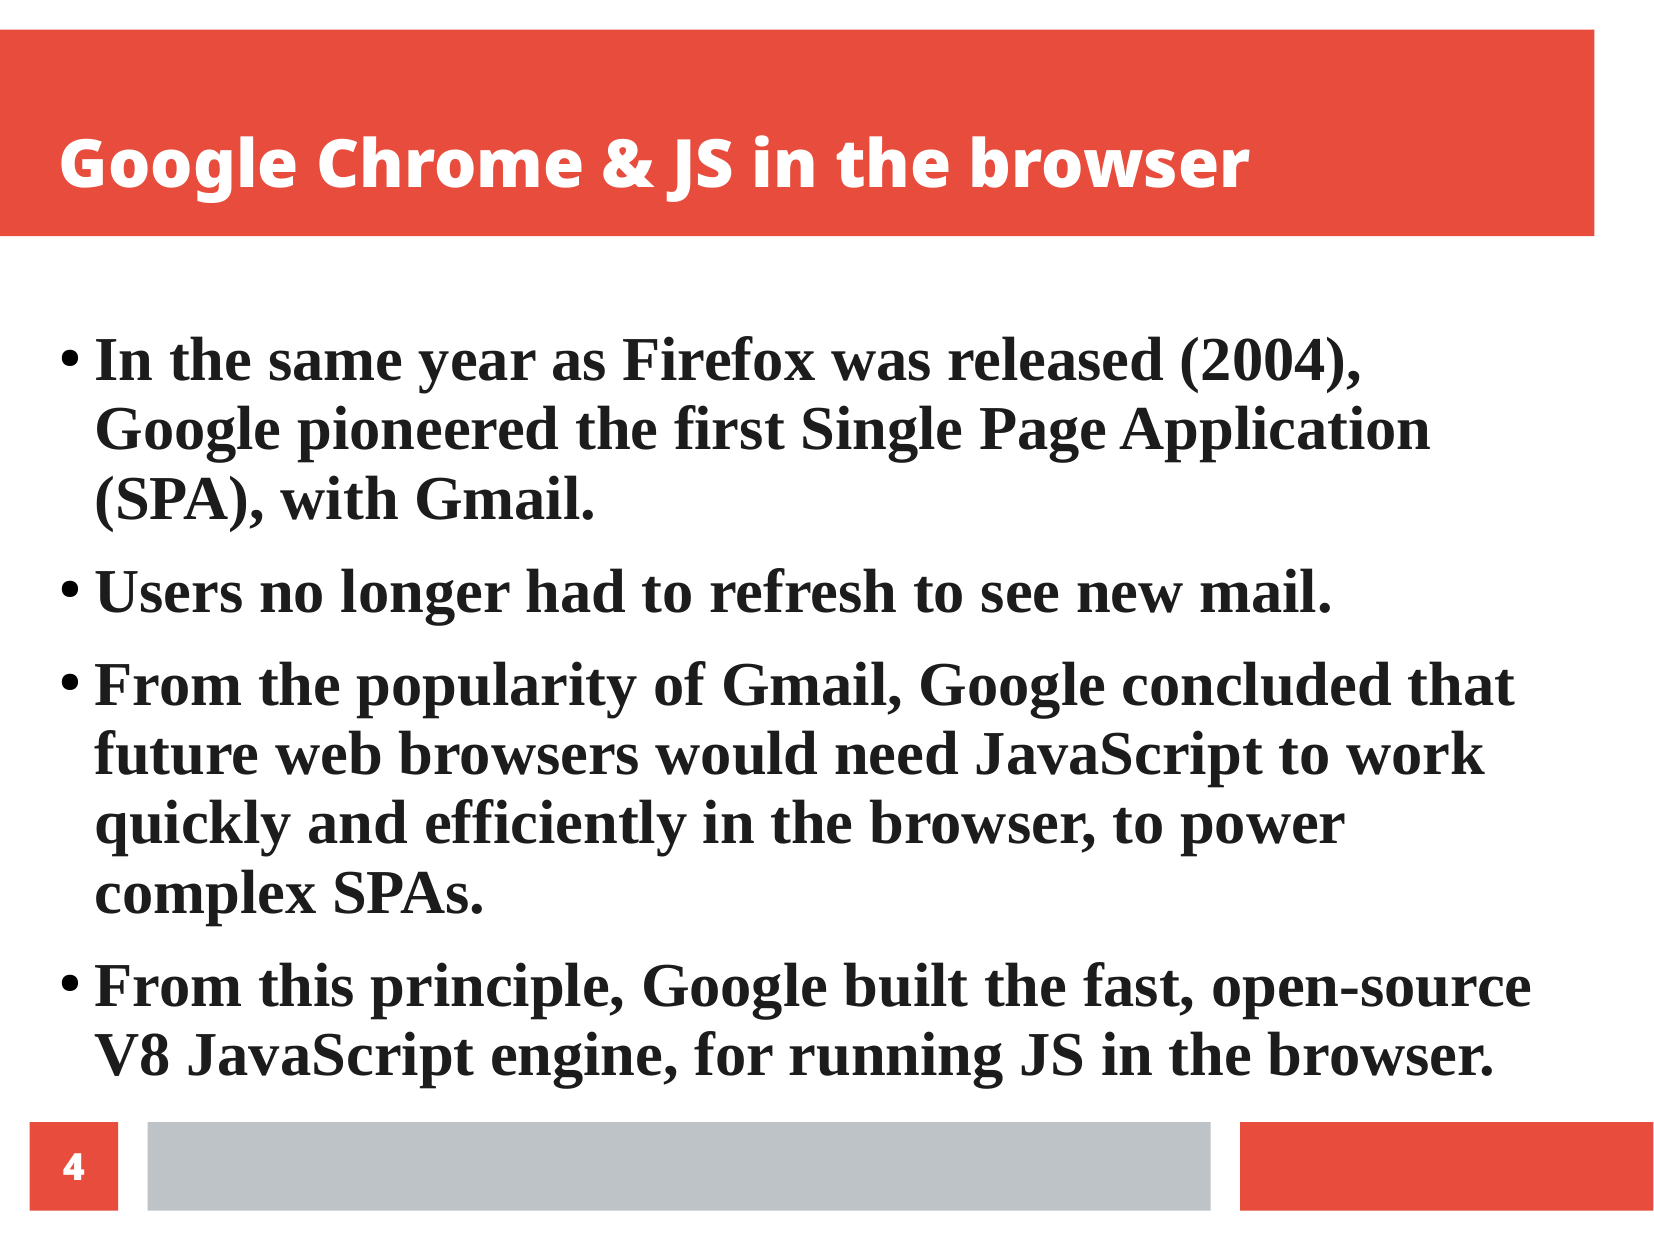

# Google Chrome & JS in the browser
In the same year as Firefox was released (2004), Google pioneered the first Single Page Application (SPA), with Gmail.
Users no longer had to refresh to see new mail.
From the popularity of Gmail, Google concluded that future web browsers would need JavaScript to work quickly and efficiently in the browser, to power complex SPAs.
From this principle, Google built the fast, open-source V8 JavaScript engine, for running JS in the browser.
4